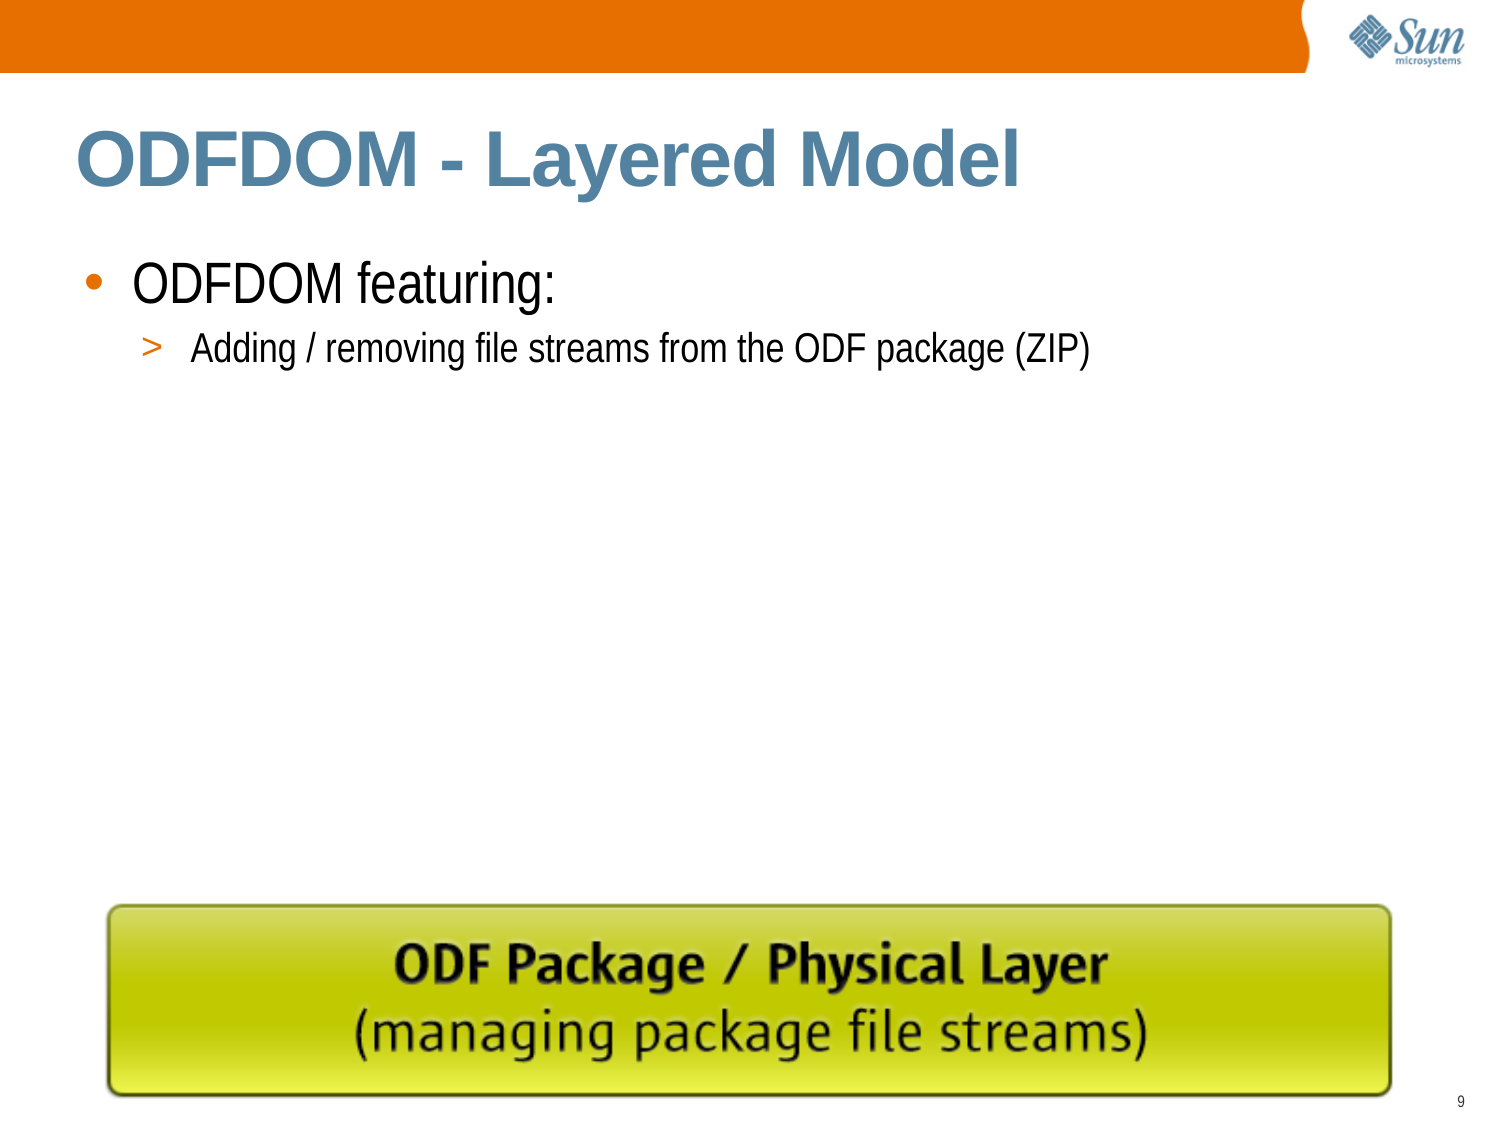

# ODFDOM - Layered Model
ODFDOM featuring:
Adding / removing file streams from the ODF package (ZIP)